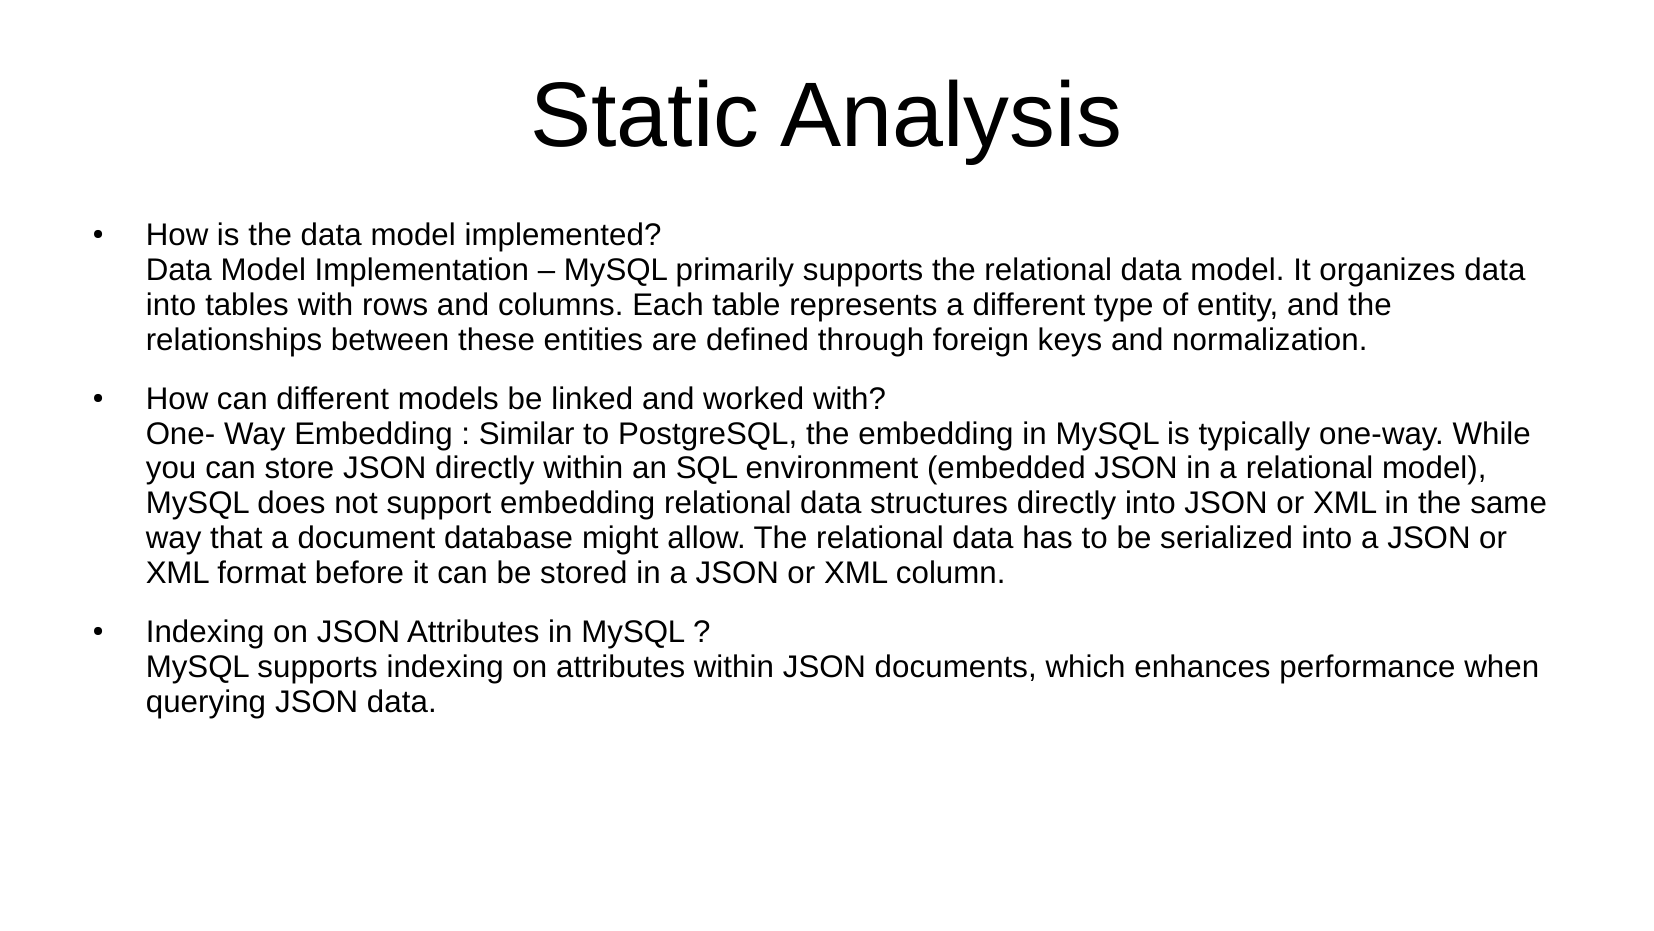

# Static Analysis
How is the data model implemented?
Data Model Implementation – MySQL primarily supports the relational data model. It organizes data into tables with rows and columns. Each table represents a different type of entity, and the relationships between these entities are defined through foreign keys and normalization.
How can different models be linked and worked with?
One- Way Embedding : Similar to PostgreSQL, the embedding in MySQL is typically one-way. While you can store JSON directly within an SQL environment (embedded JSON in a relational model), MySQL does not support embedding relational data structures directly into JSON or XML in the same way that a document database might allow. The relational data has to be serialized into a JSON or XML format before it can be stored in a JSON or XML column.
Indexing on JSON Attributes in MySQL ?
MySQL supports indexing on attributes within JSON documents, which enhances performance when querying JSON data.